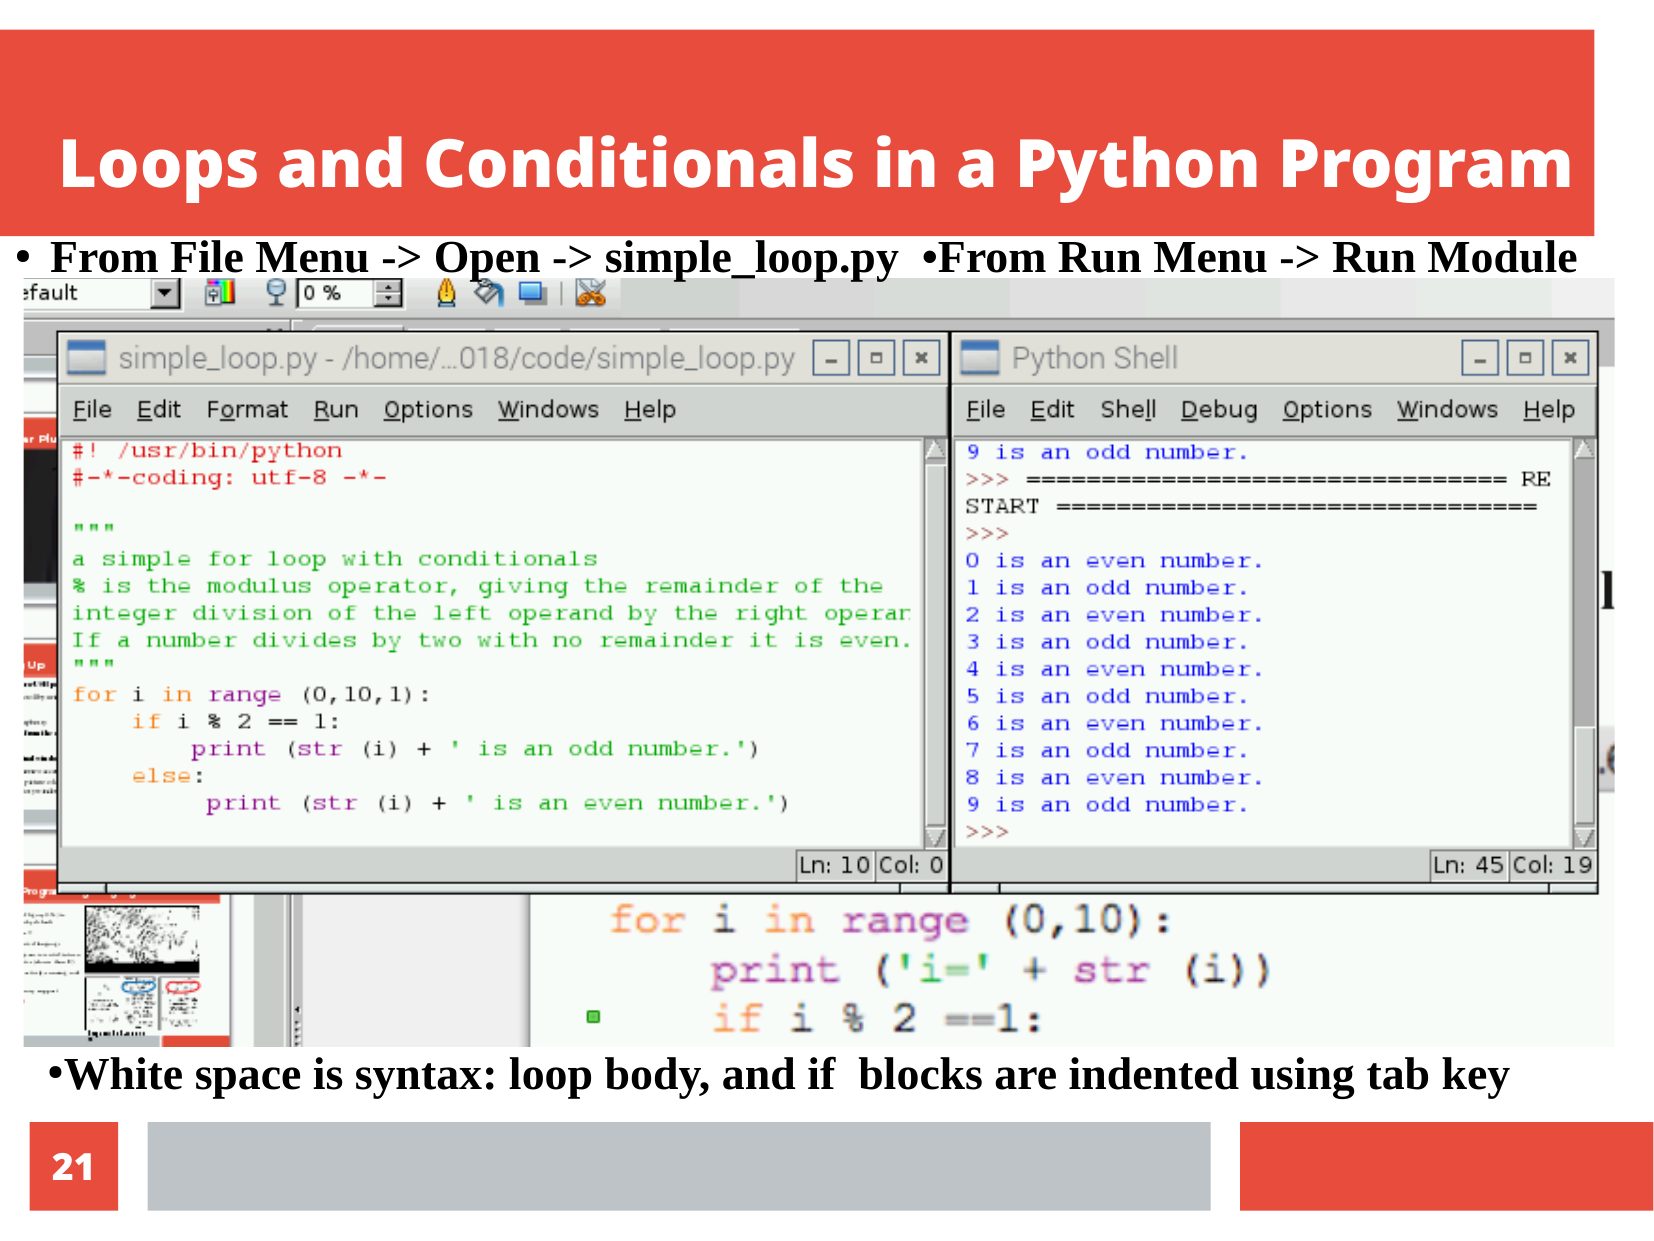

# Loops and Conditionals in a Python Program
From File Menu -> Open -> simple_loop.py •From Run Menu -> Run Module
White space is syntax: loop body, and if blocks are indented using tab key
21